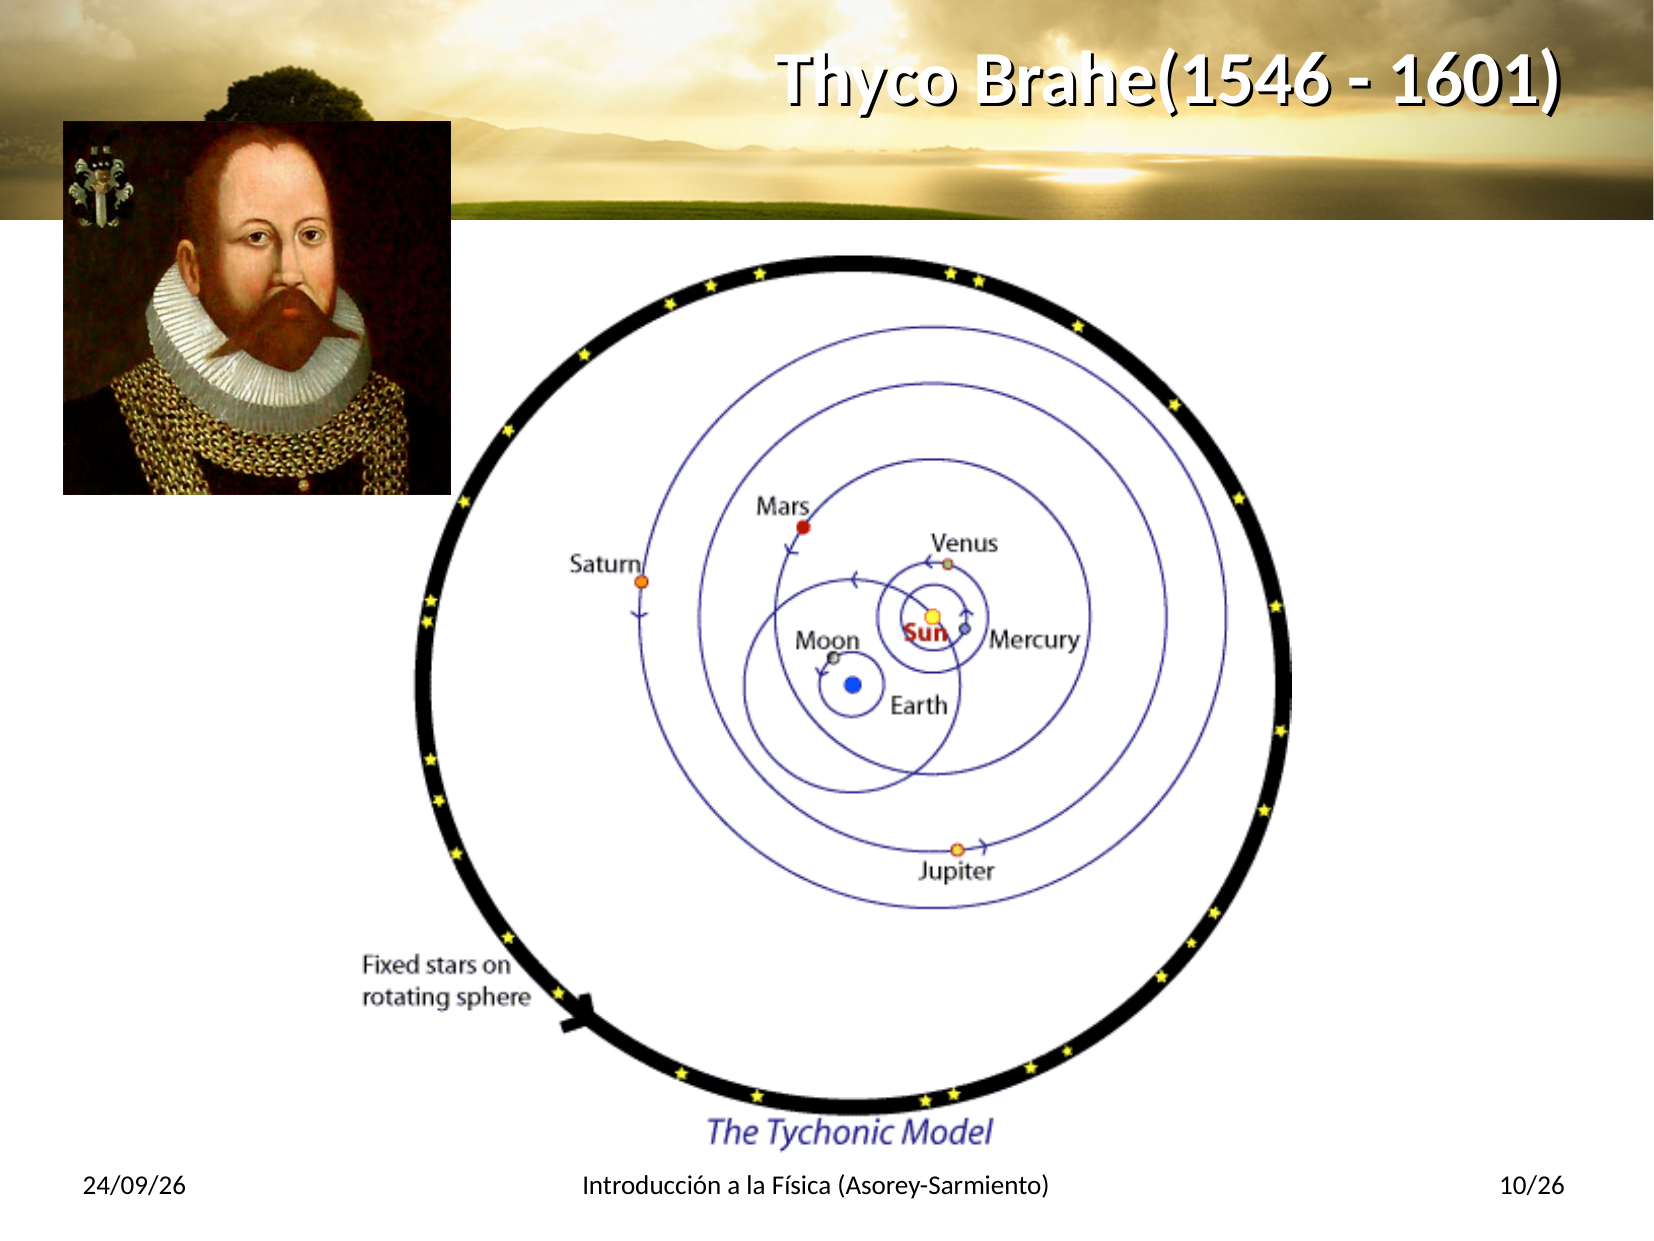

# Thyco Brahe(1546 - 1601)
Introducción a la Física (Asorey-Sarmiento)
10